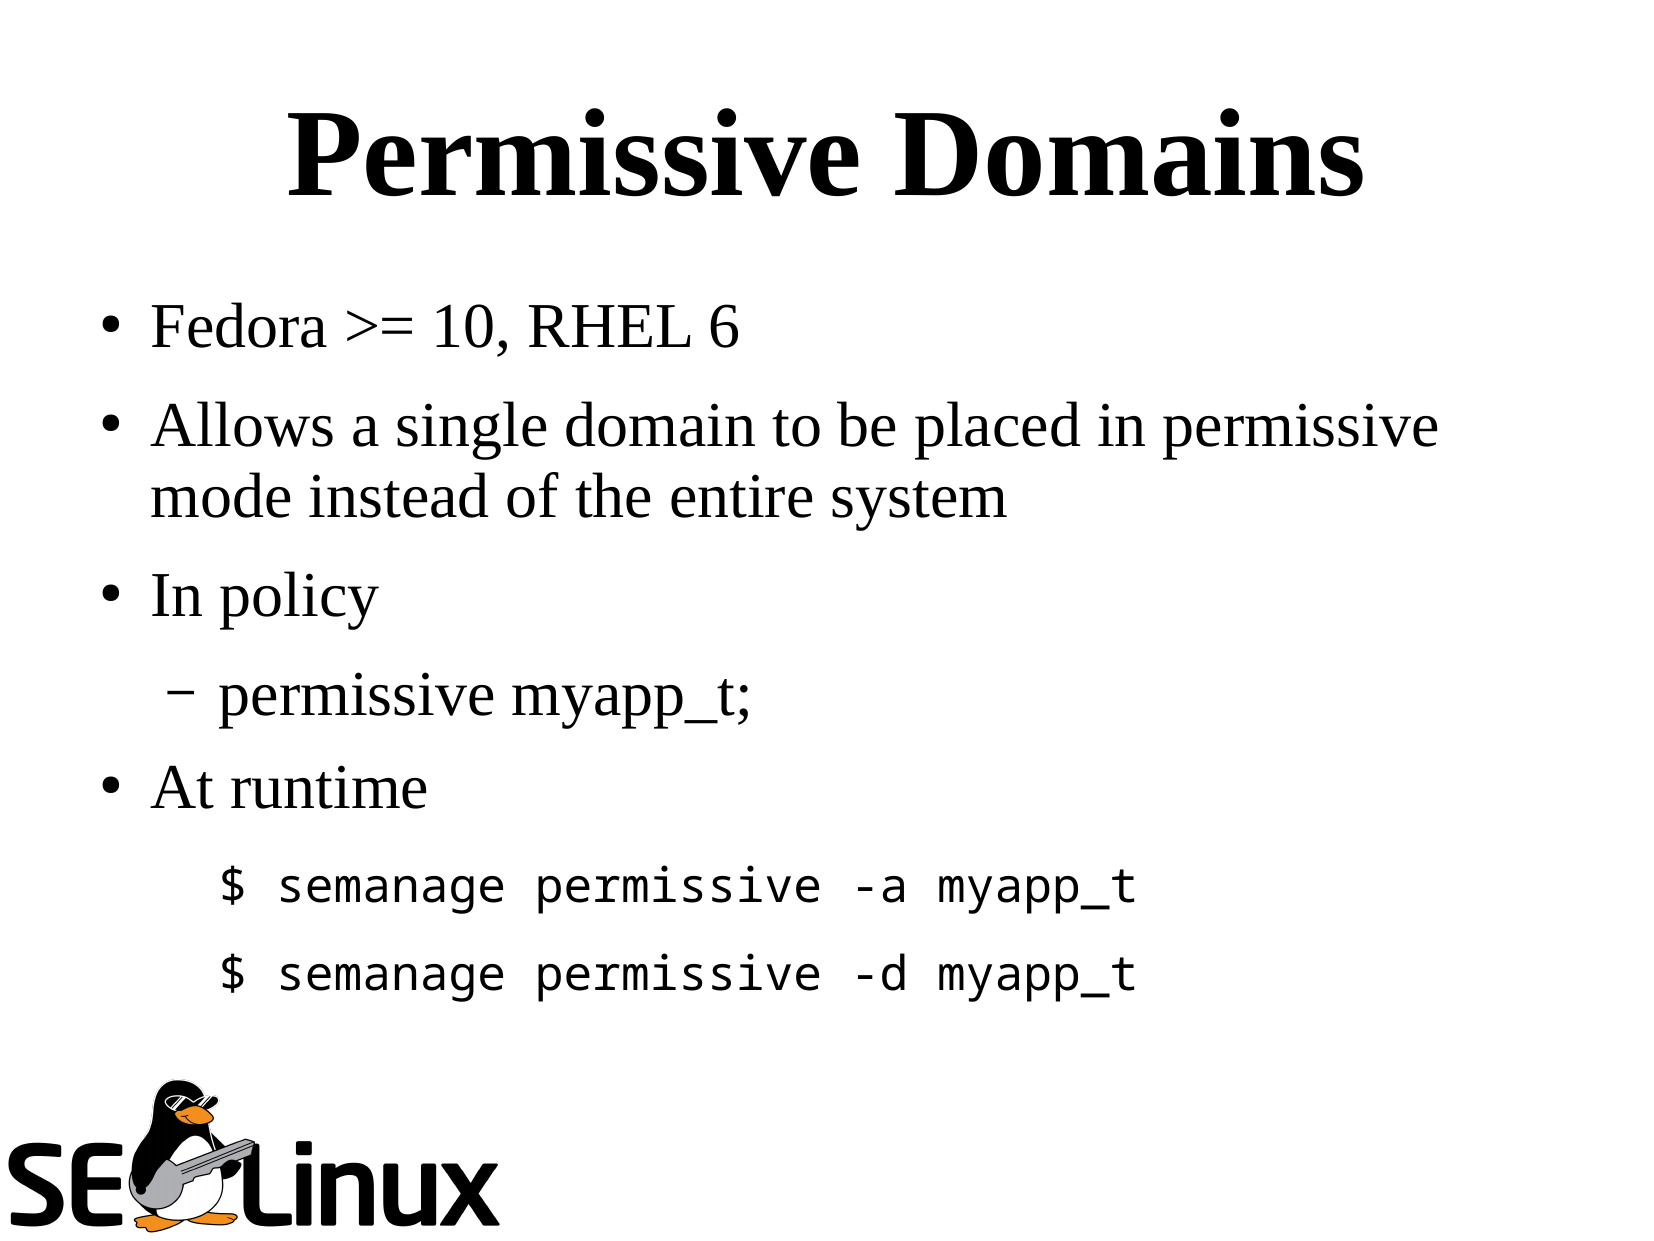

# Permissive Domains
Fedora >= 10, RHEL 6
Allows a single domain to be placed in permissive mode instead of the entire system
In policy
permissive myapp_t;
At runtime
$ semanage permissive -a myapp_t
$ semanage permissive -d myapp_t